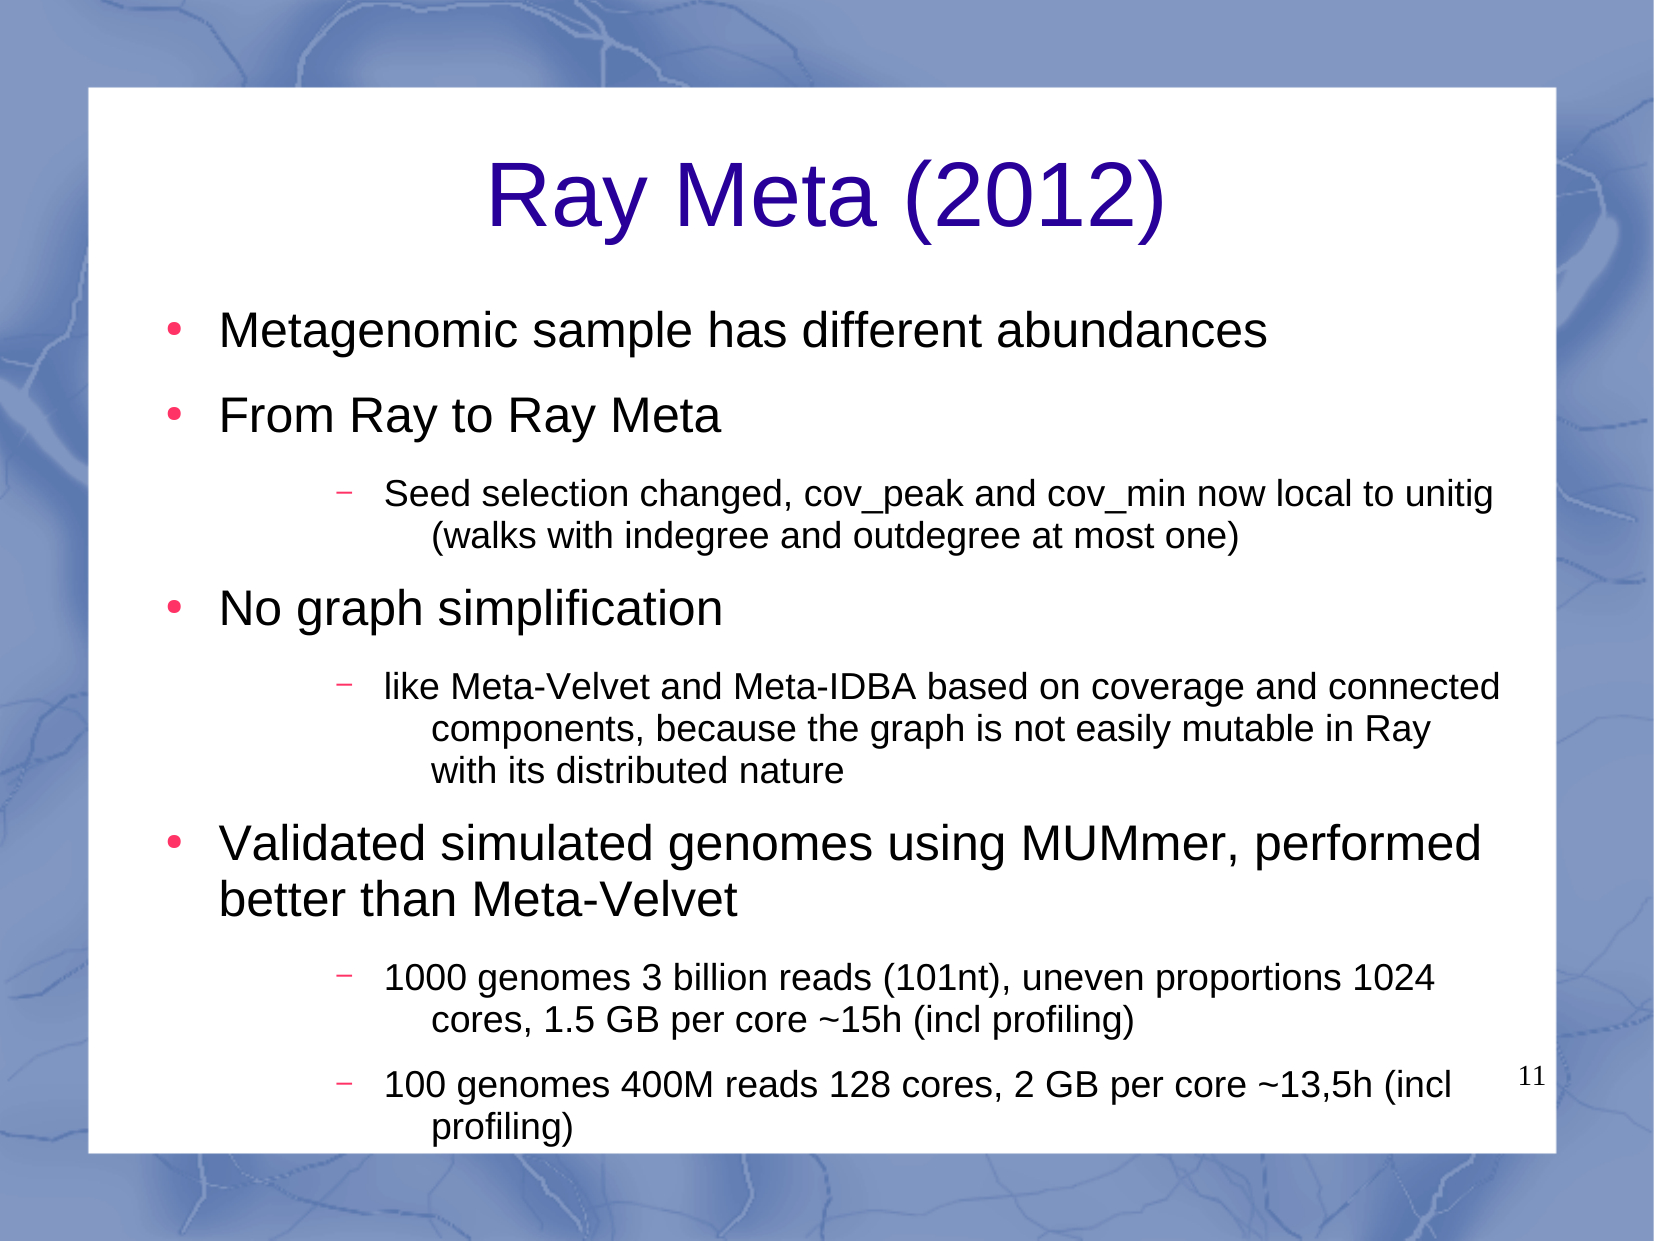

# Ray Meta (2012)
Metagenomic sample has different abundances
From Ray to Ray Meta
Seed selection changed, cov_peak and cov_min now local to unitig (walks with indegree and outdegree at most one)
No graph simplification
like Meta-Velvet and Meta-IDBA based on coverage and connected components, because the graph is not easily mutable in Ray with its distributed nature
Validated simulated genomes using MUMmer, performed better than Meta-Velvet
1000 genomes 3 billion reads (101nt), uneven proportions 1024 cores, 1.5 GB per core ~15h (incl profiling)
100 genomes 400M reads 128 cores, 2 GB per core ~13,5h (incl profiling)
11